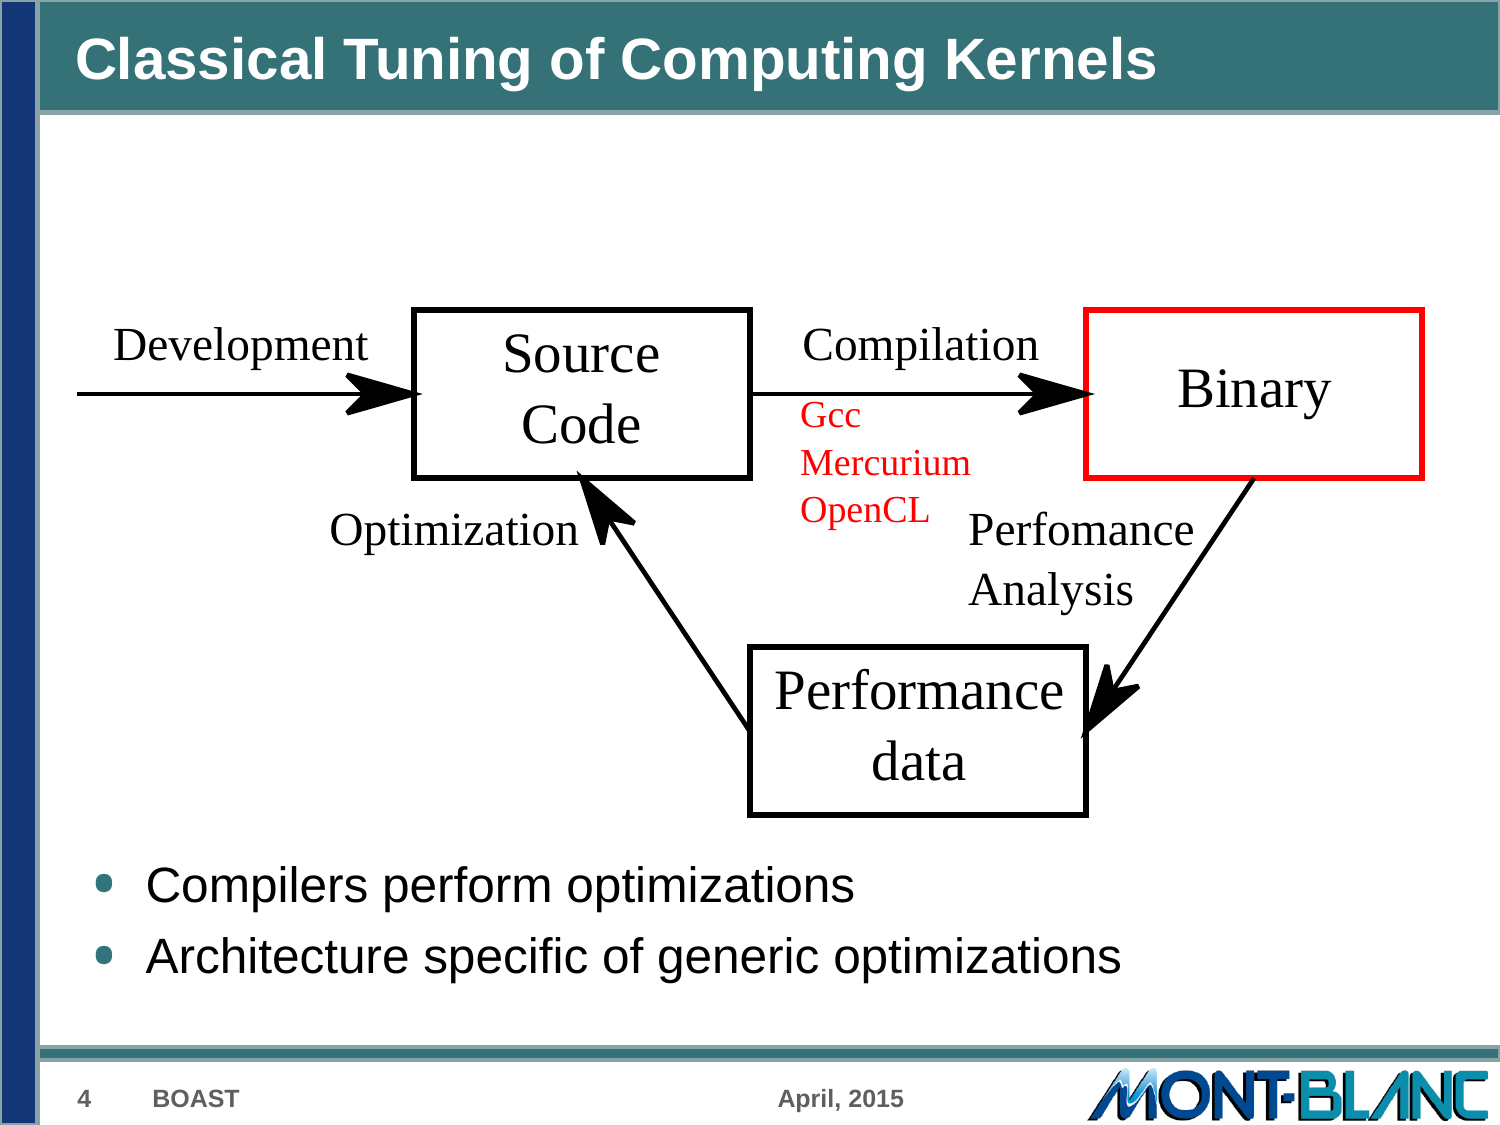

# Classical Tuning of Computing Kernels
Compilers perform optimizations
Architecture specific of generic optimizations
4
BOAST
April, 2015